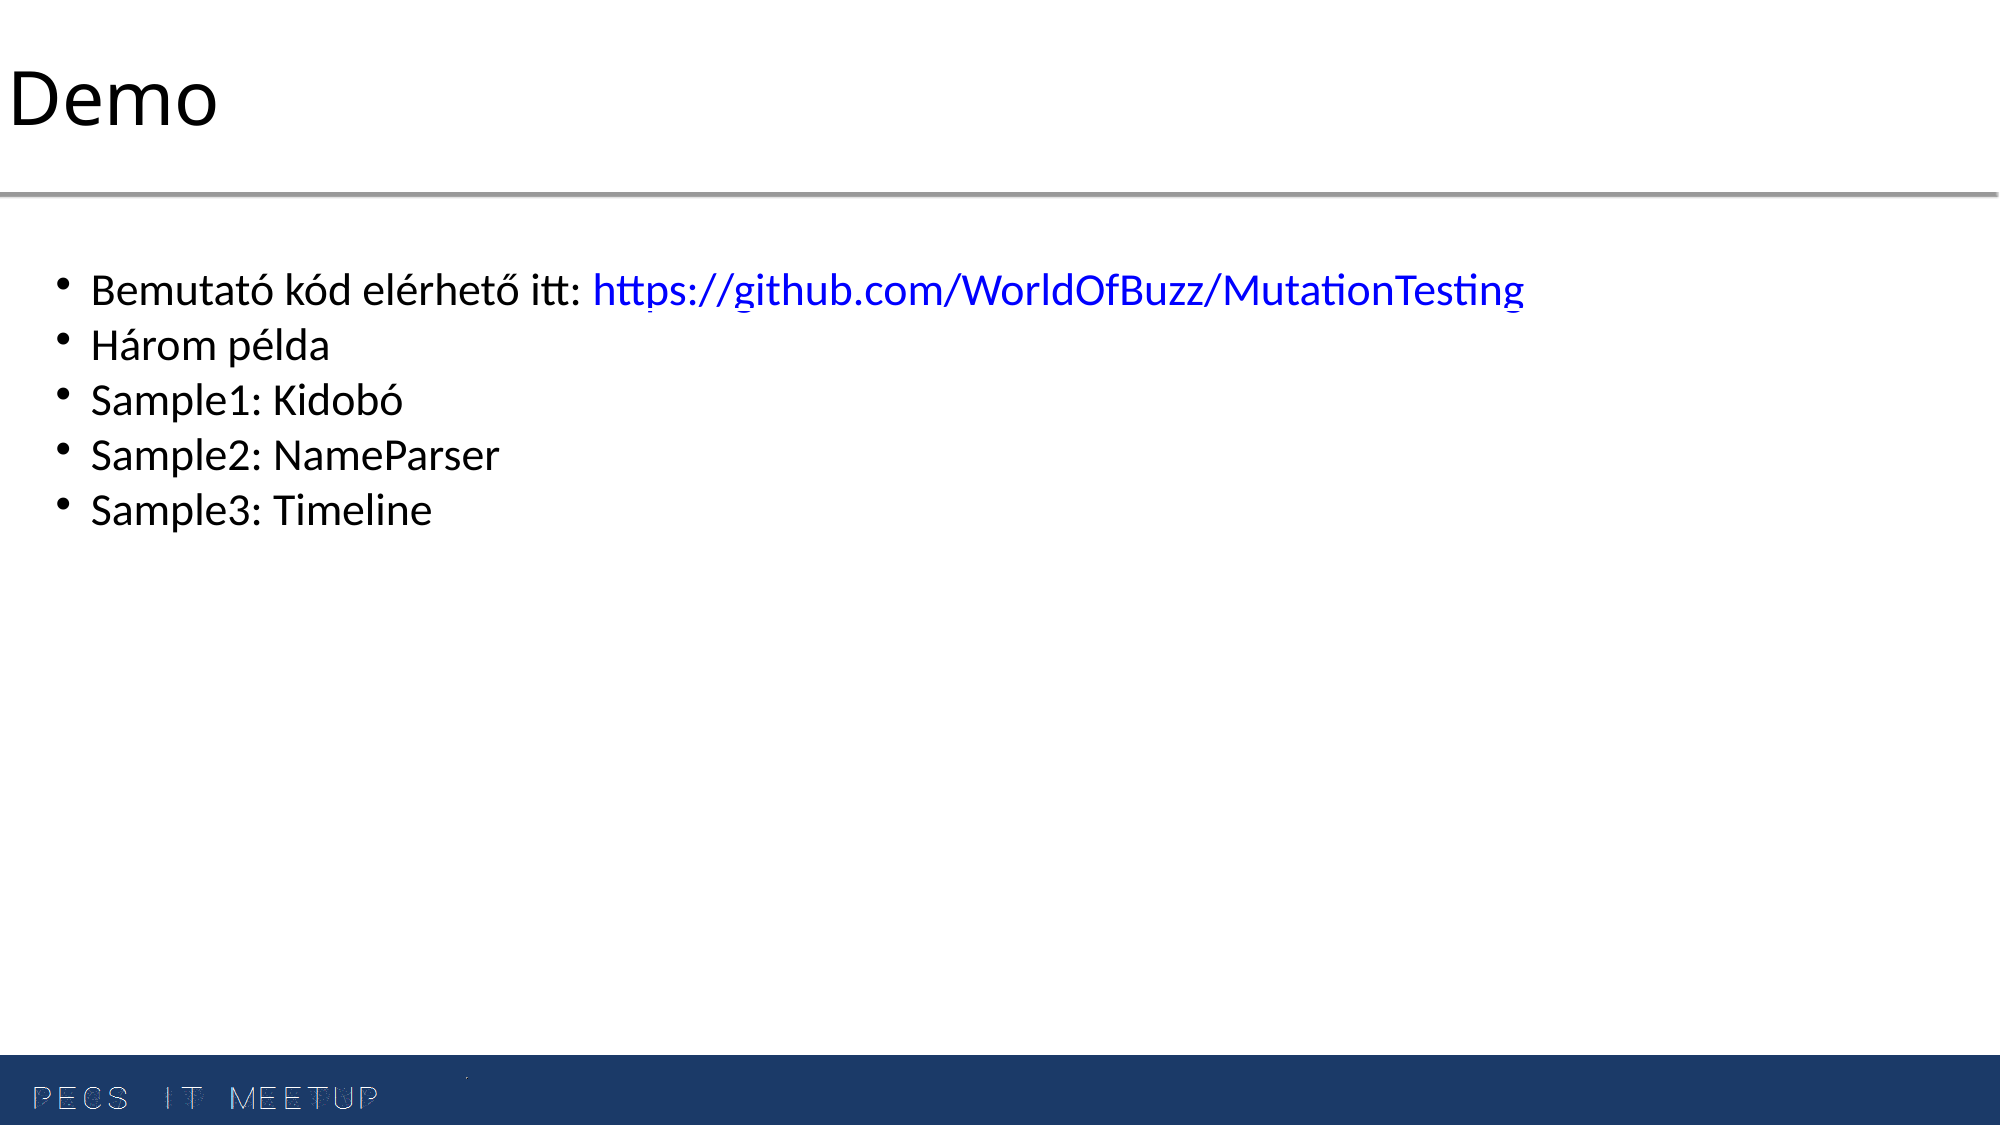

dsdf
Demo
Bemutató kód elérhető itt: https://github.com/WorldOfBuzz/MutationTesting
Három példa
Sample1: Kidobó
Sample2: NameParser
Sample3: Timeline